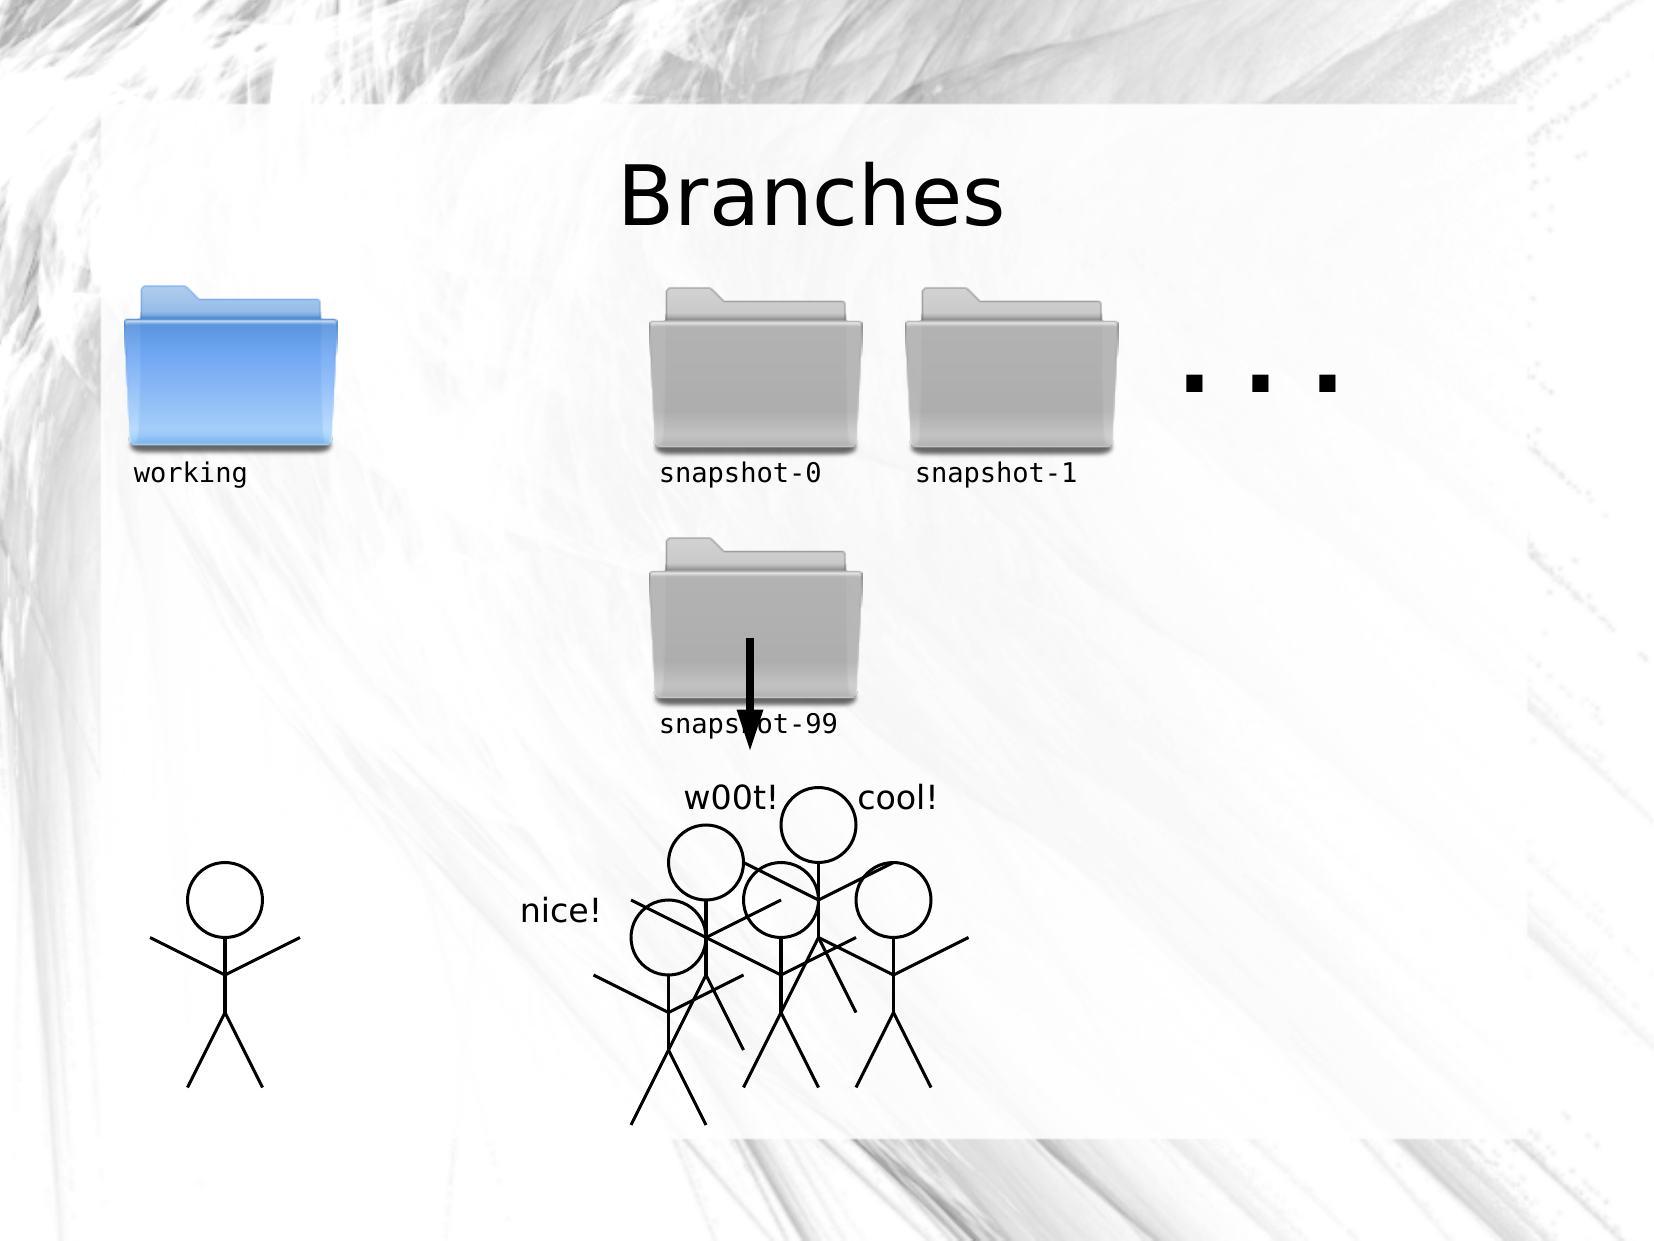

# Branches
working
snapshot-0
snapshot-1
. . .
snapshot-99
w00t!
cool!
nice!